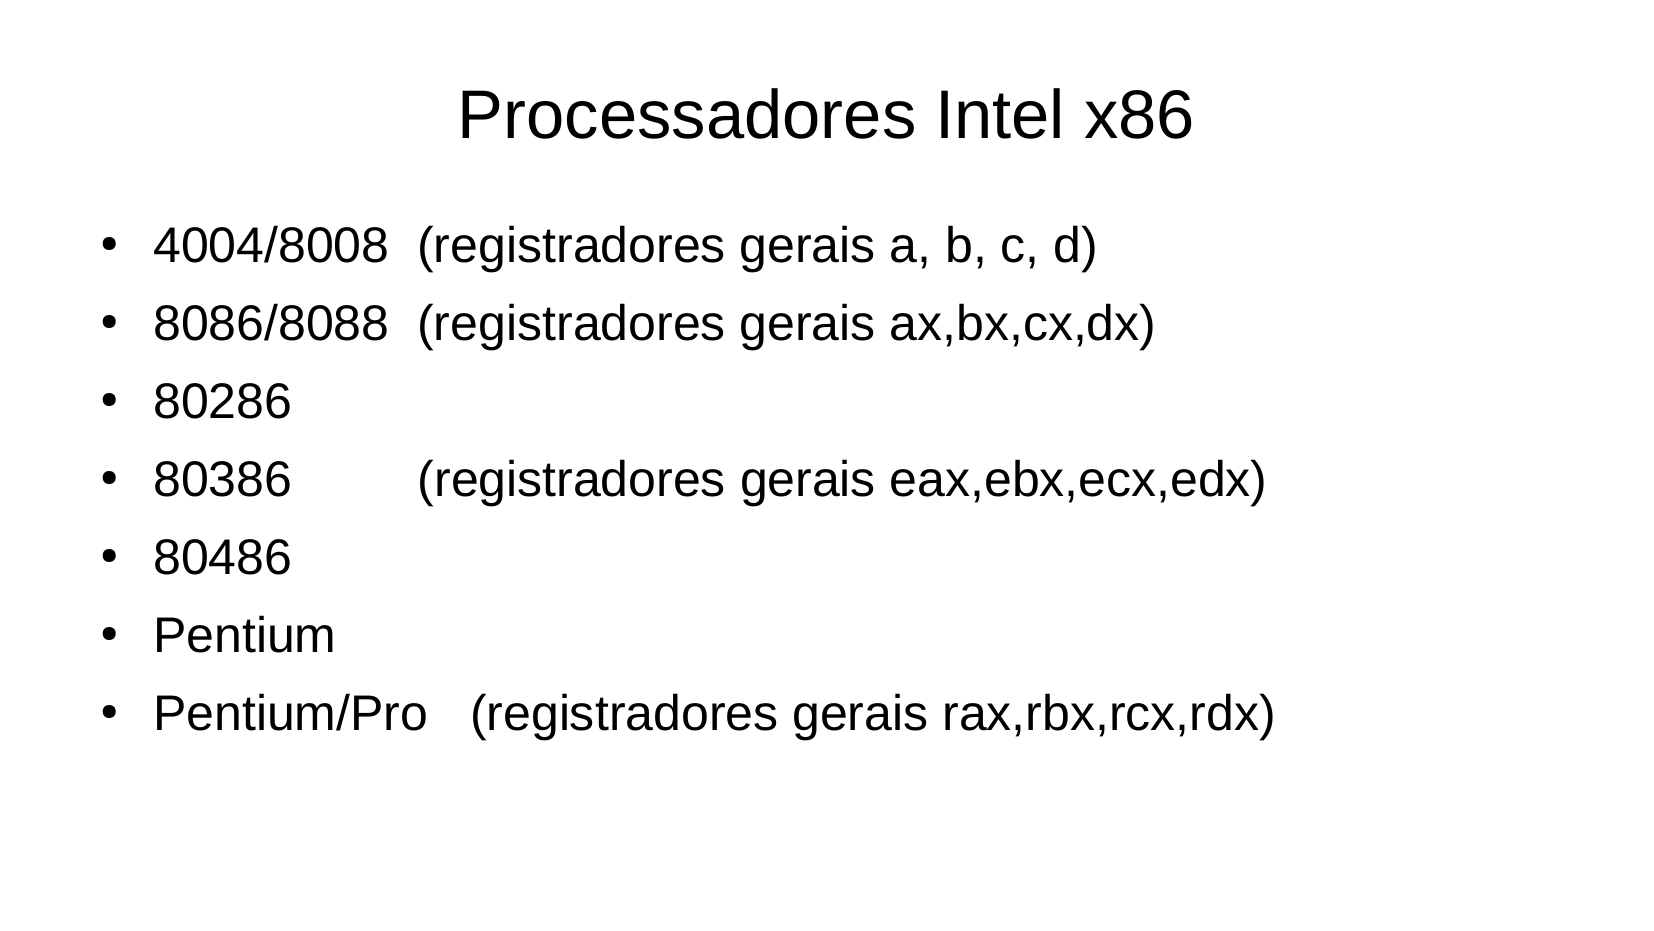

# Processadores Intel x86
4004/8008 (registradores gerais a, b, c, d)
8086/8088 (registradores gerais ax,bx,cx,dx)
80286
80386 (registradores gerais eax,ebx,ecx,edx)
80486
Pentium
Pentium/Pro (registradores gerais rax,rbx,rcx,rdx)